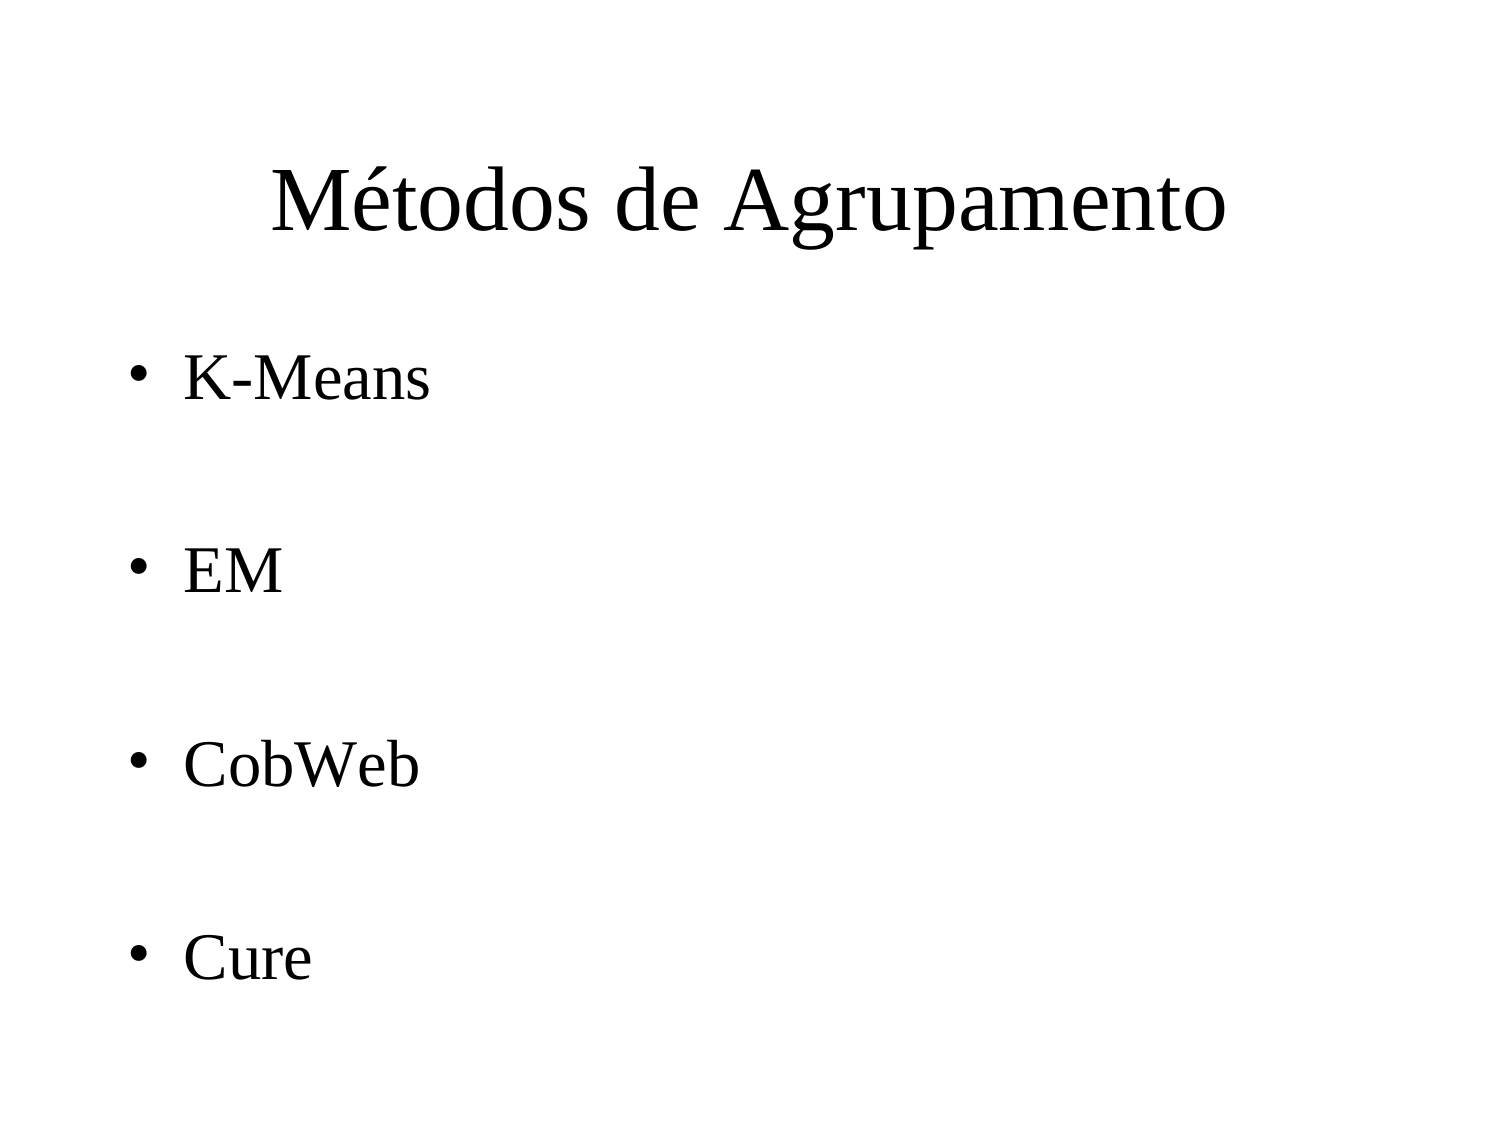

# Métodos de Agrupamento
K-Means
EM
CobWeb
Cure